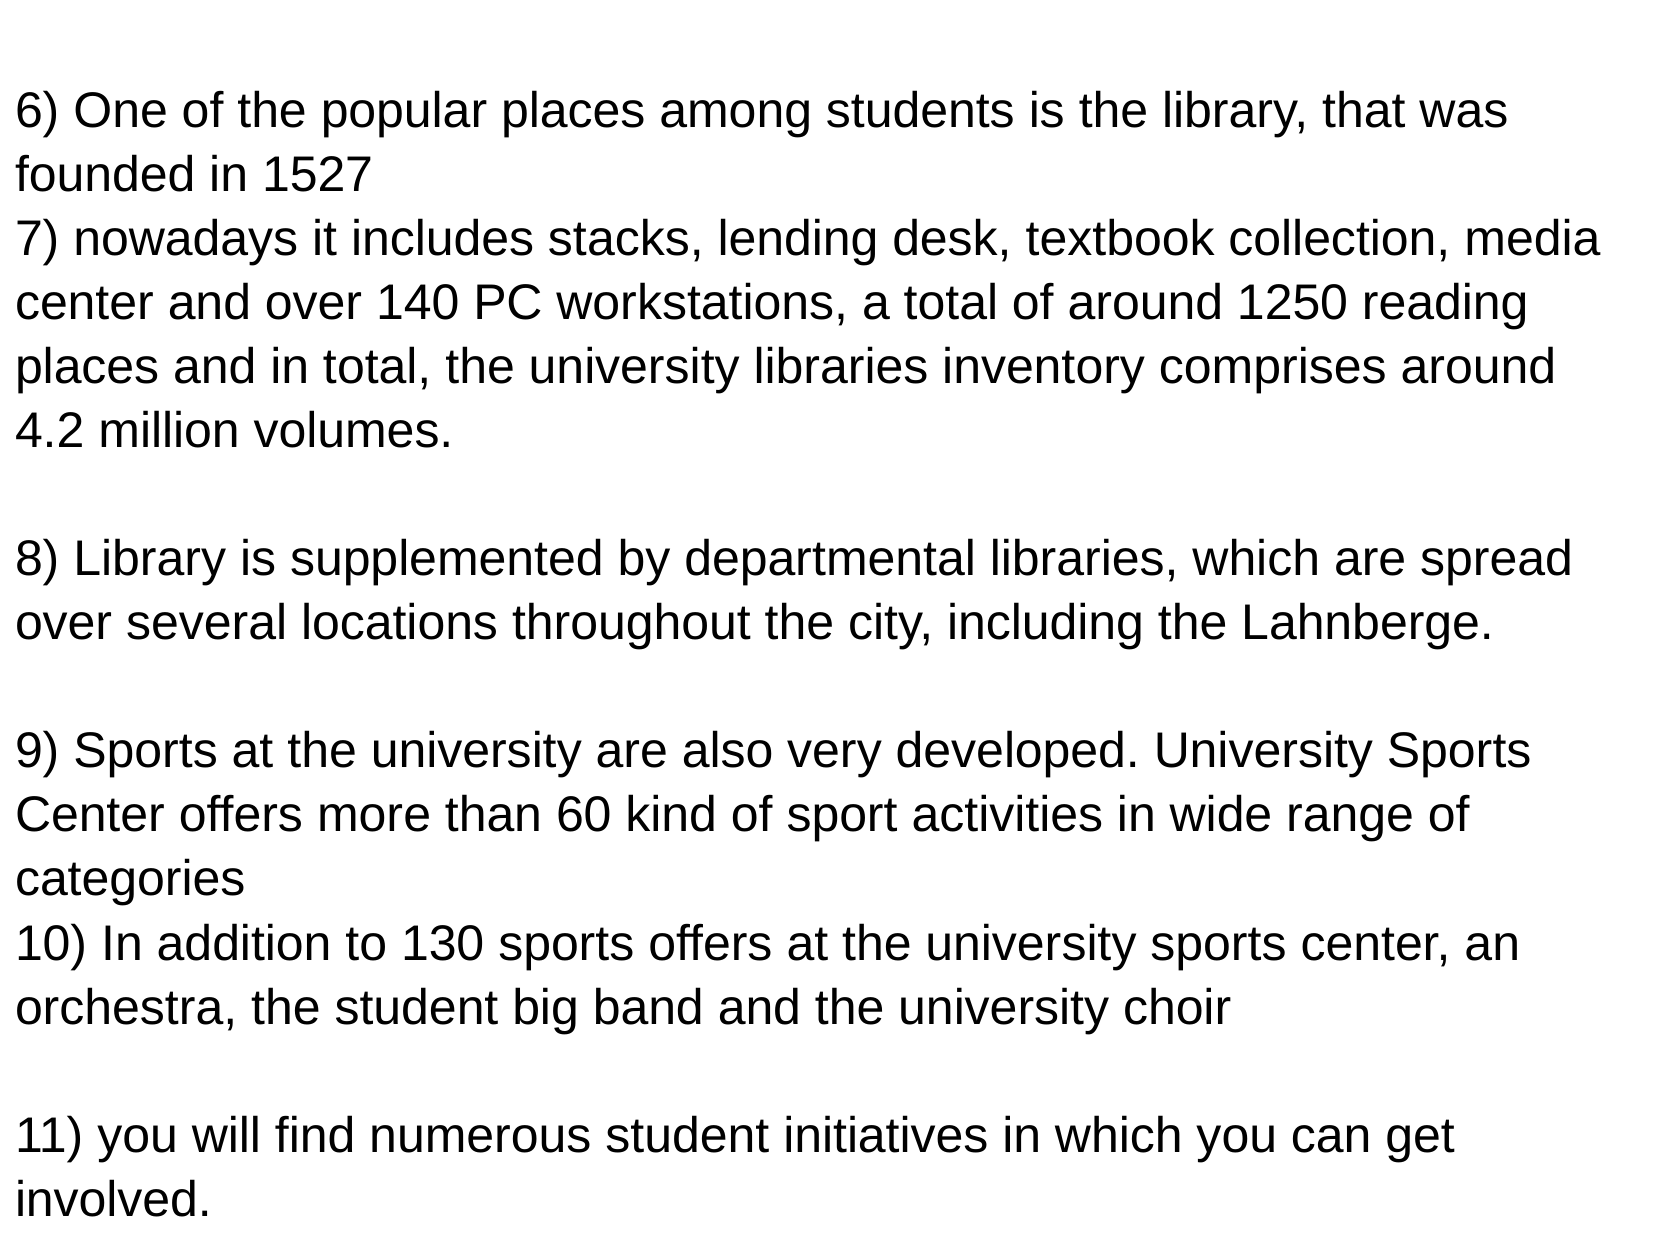

# 6) One of the popular places among students is the library, that was founded in 1527
7) nowadays it includes stacks, lending desk, textbook collection, media center and over 140 PC workstations, a total of around 1250 reading places and in total, the university libraries inventory comprises around 4.2 million volumes.
8) Library is supplemented by departmental libraries, which are spread over several locations throughout the city, including the Lahnberge.
9) Sports at the university are also very developed. University Sports Center offers more than 60 kind of sport activities in wide range of categories
10) In addition to 130 sports offers at the university sports center, an orchestra, the student big band and the university choir
11) you will find numerous student initiatives in which you can get involved.